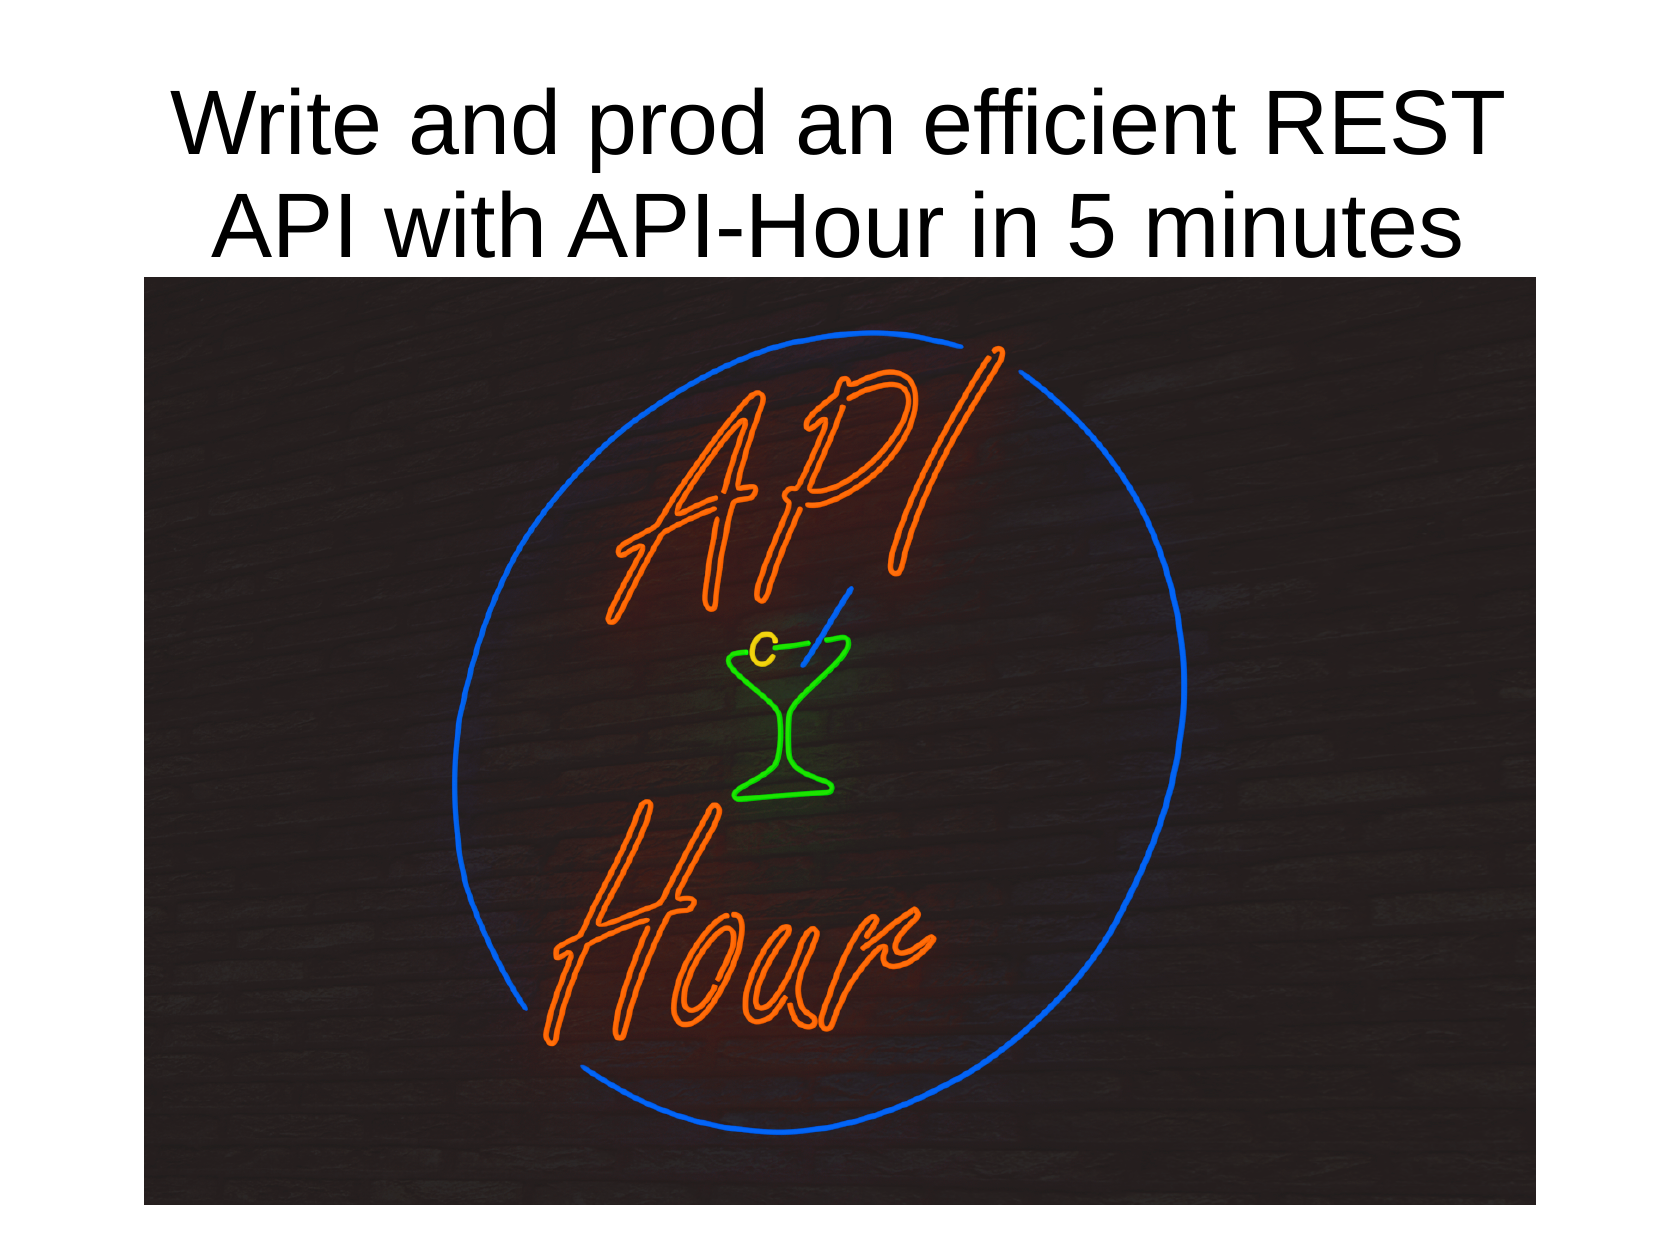

# Write and prod an efficient REST API with API-Hour in 5 minutes